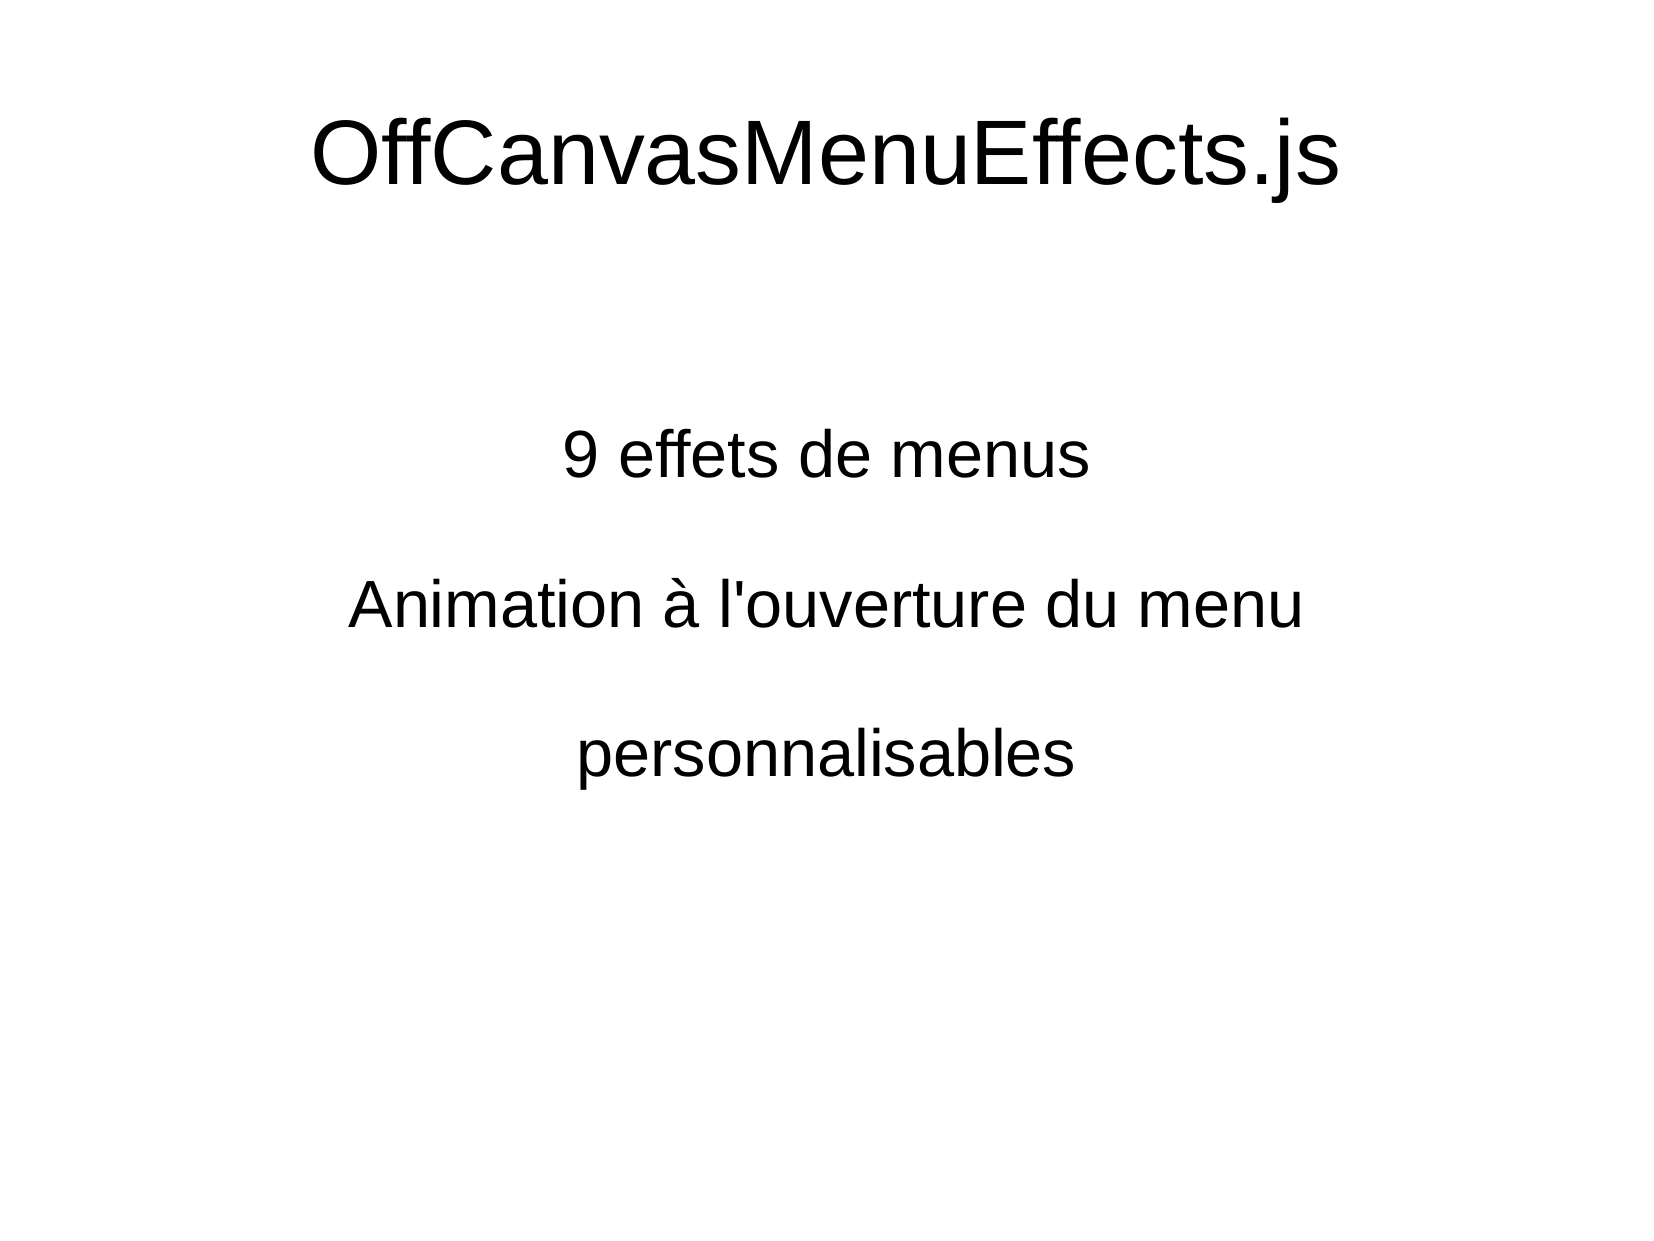

# OffCanvasMenuEffects.js
9 effets de menus
Animation à l'ouverture du menu
personnalisables